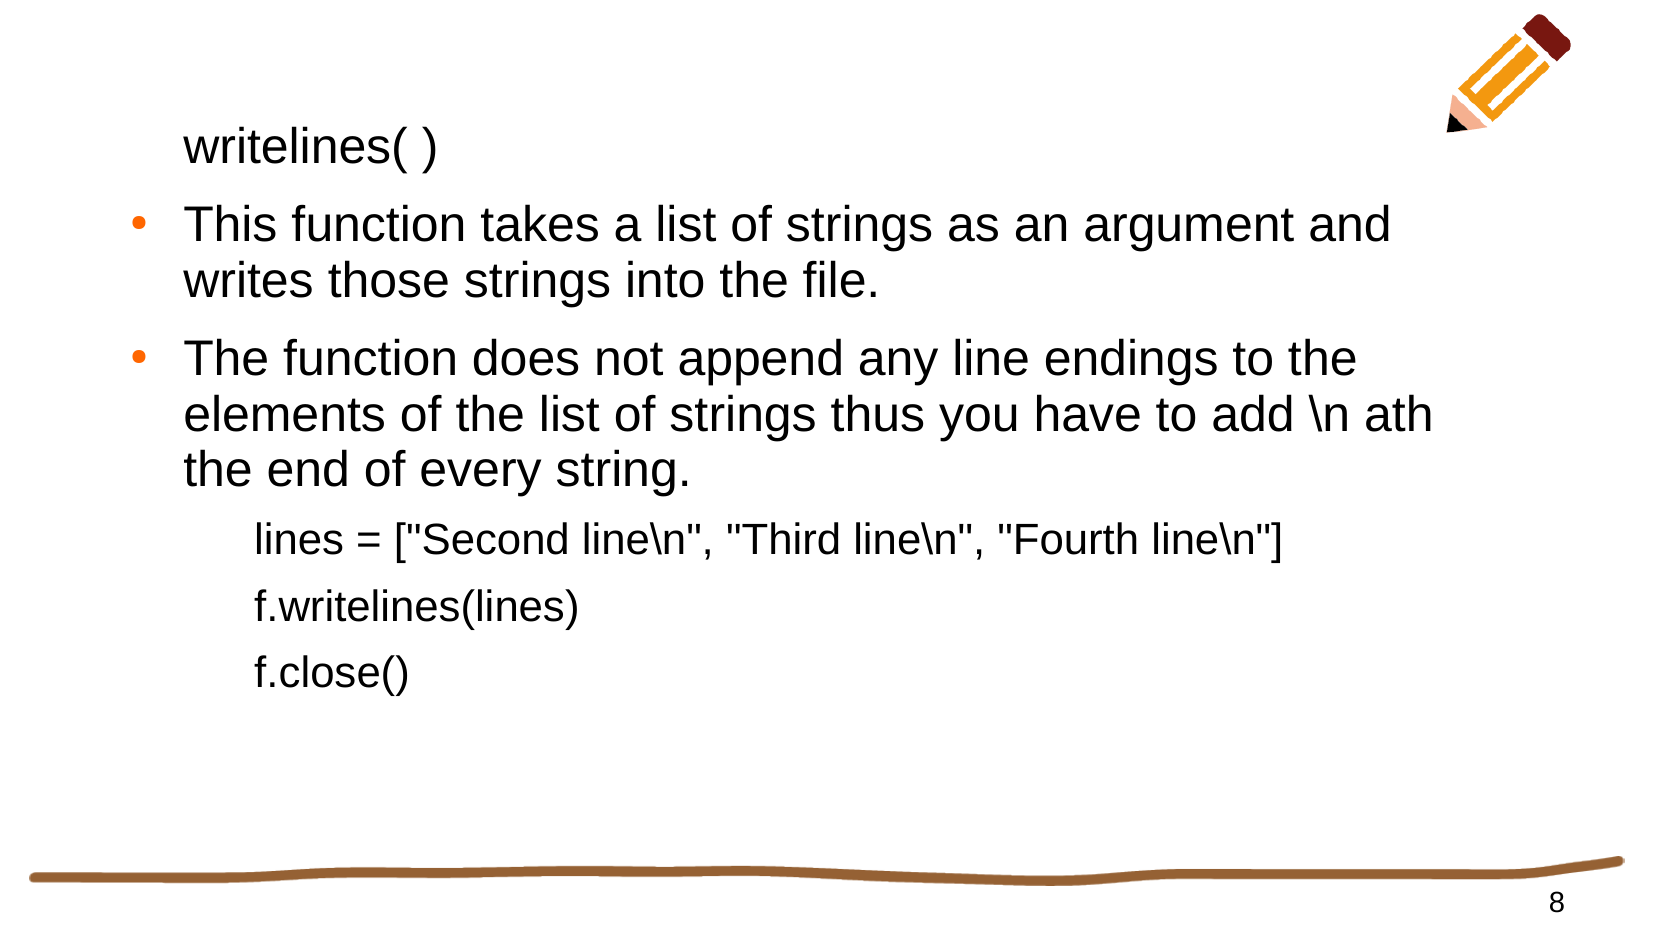

# writelines( )
This function takes a list of strings as an argument and writes those strings into the file.
The function does not append any line endings to the elements of the list of strings thus you have to add \n ath the end of every string.
lines = ["Second line\n", "Third line\n", "Fourth line\n"]
f.writelines(lines)
f.close()
8